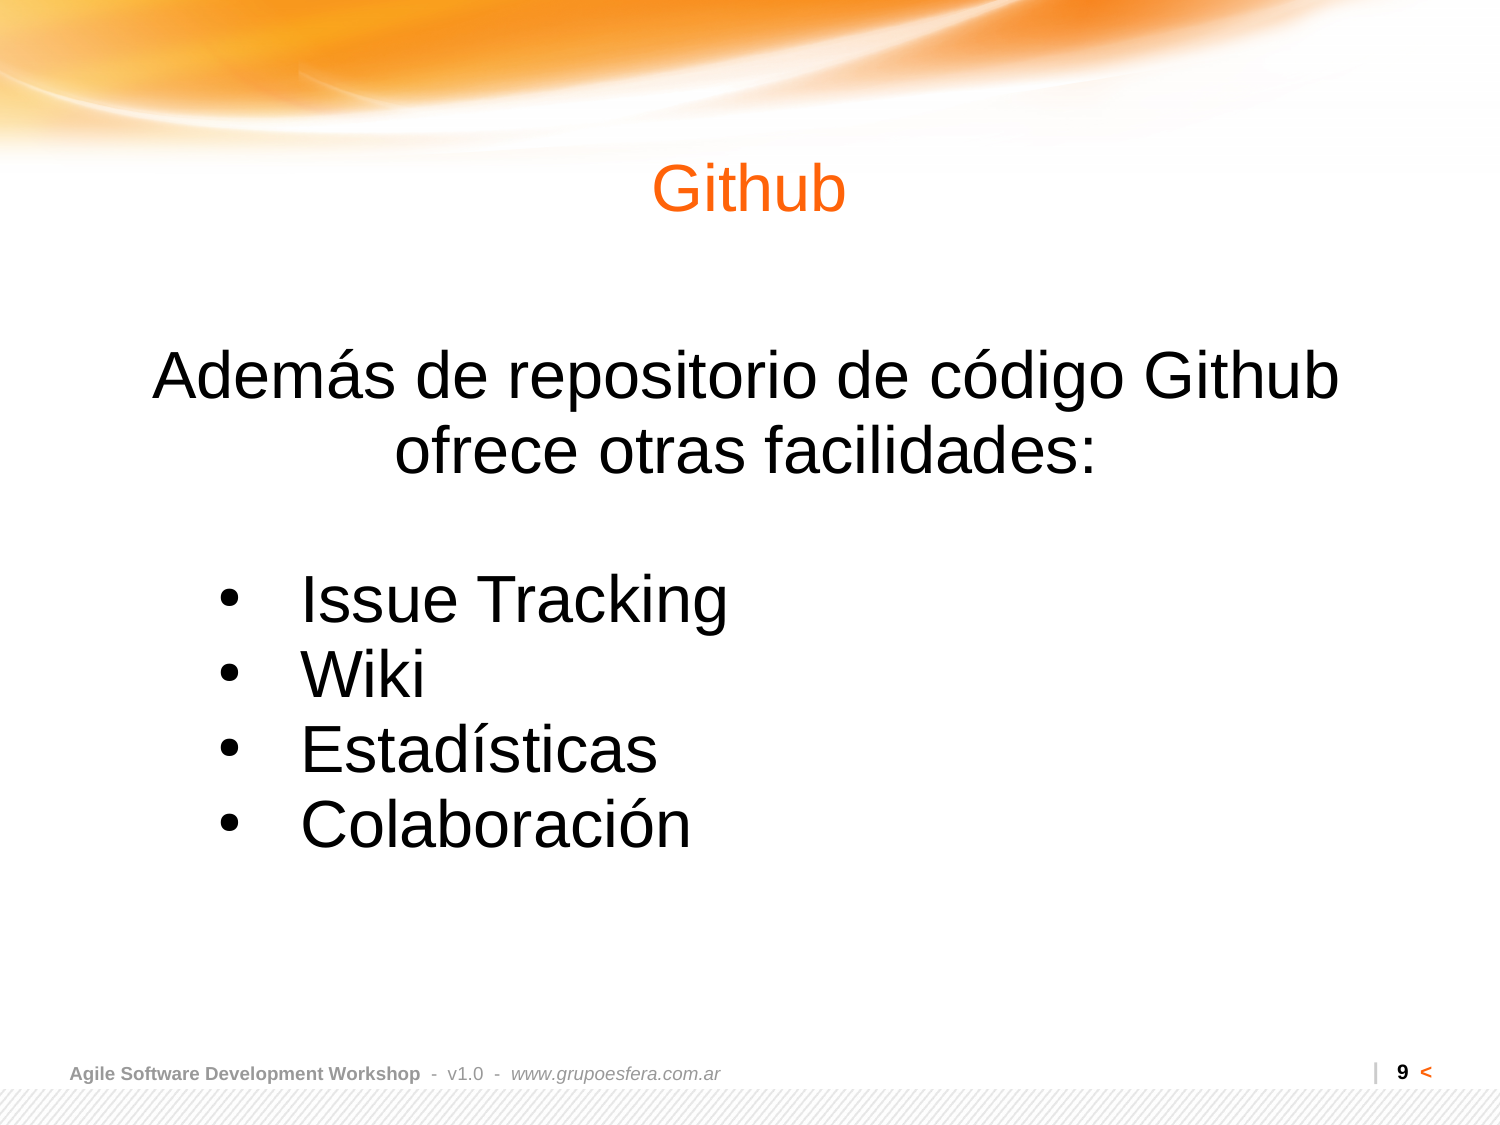

# Github
Además de repositorio de código Github ofrece otras facilidades:
Issue Tracking
Wiki
Estadísticas
Colaboración